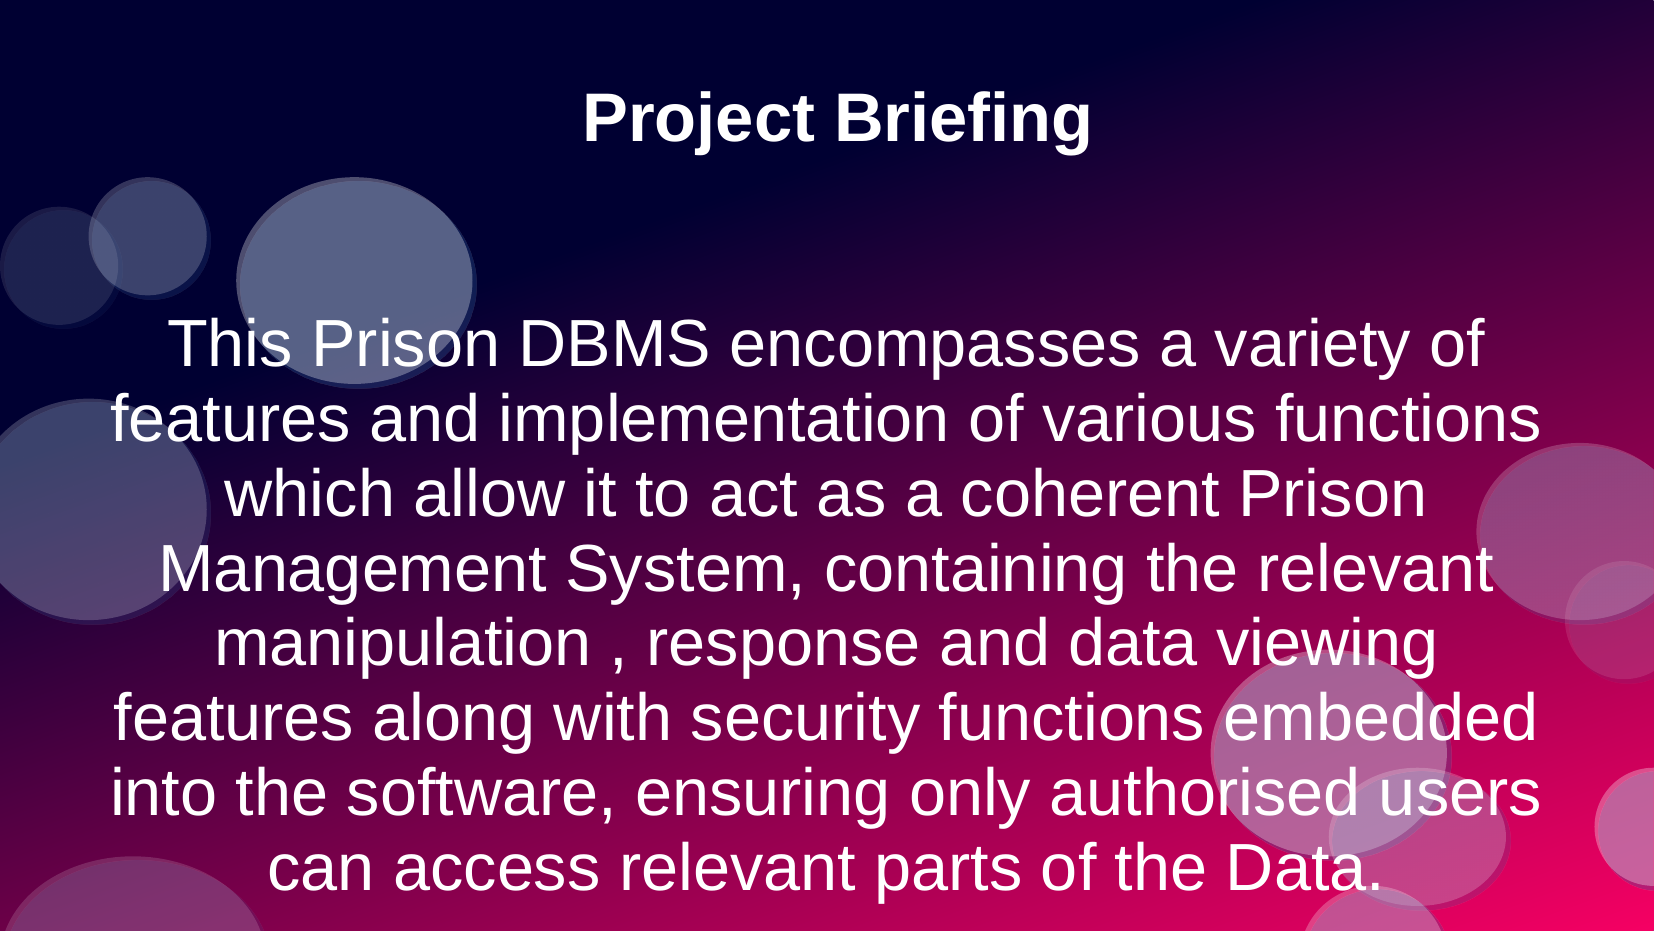

# Project Briefing
This Prison DBMS encompasses a variety of features and implementation of various functions which allow it to act as a coherent Prison Management System, containing the relevant manipulation , response and data viewing features along with security functions embedded into the software, ensuring only authorised users can access relevant parts of the Data.